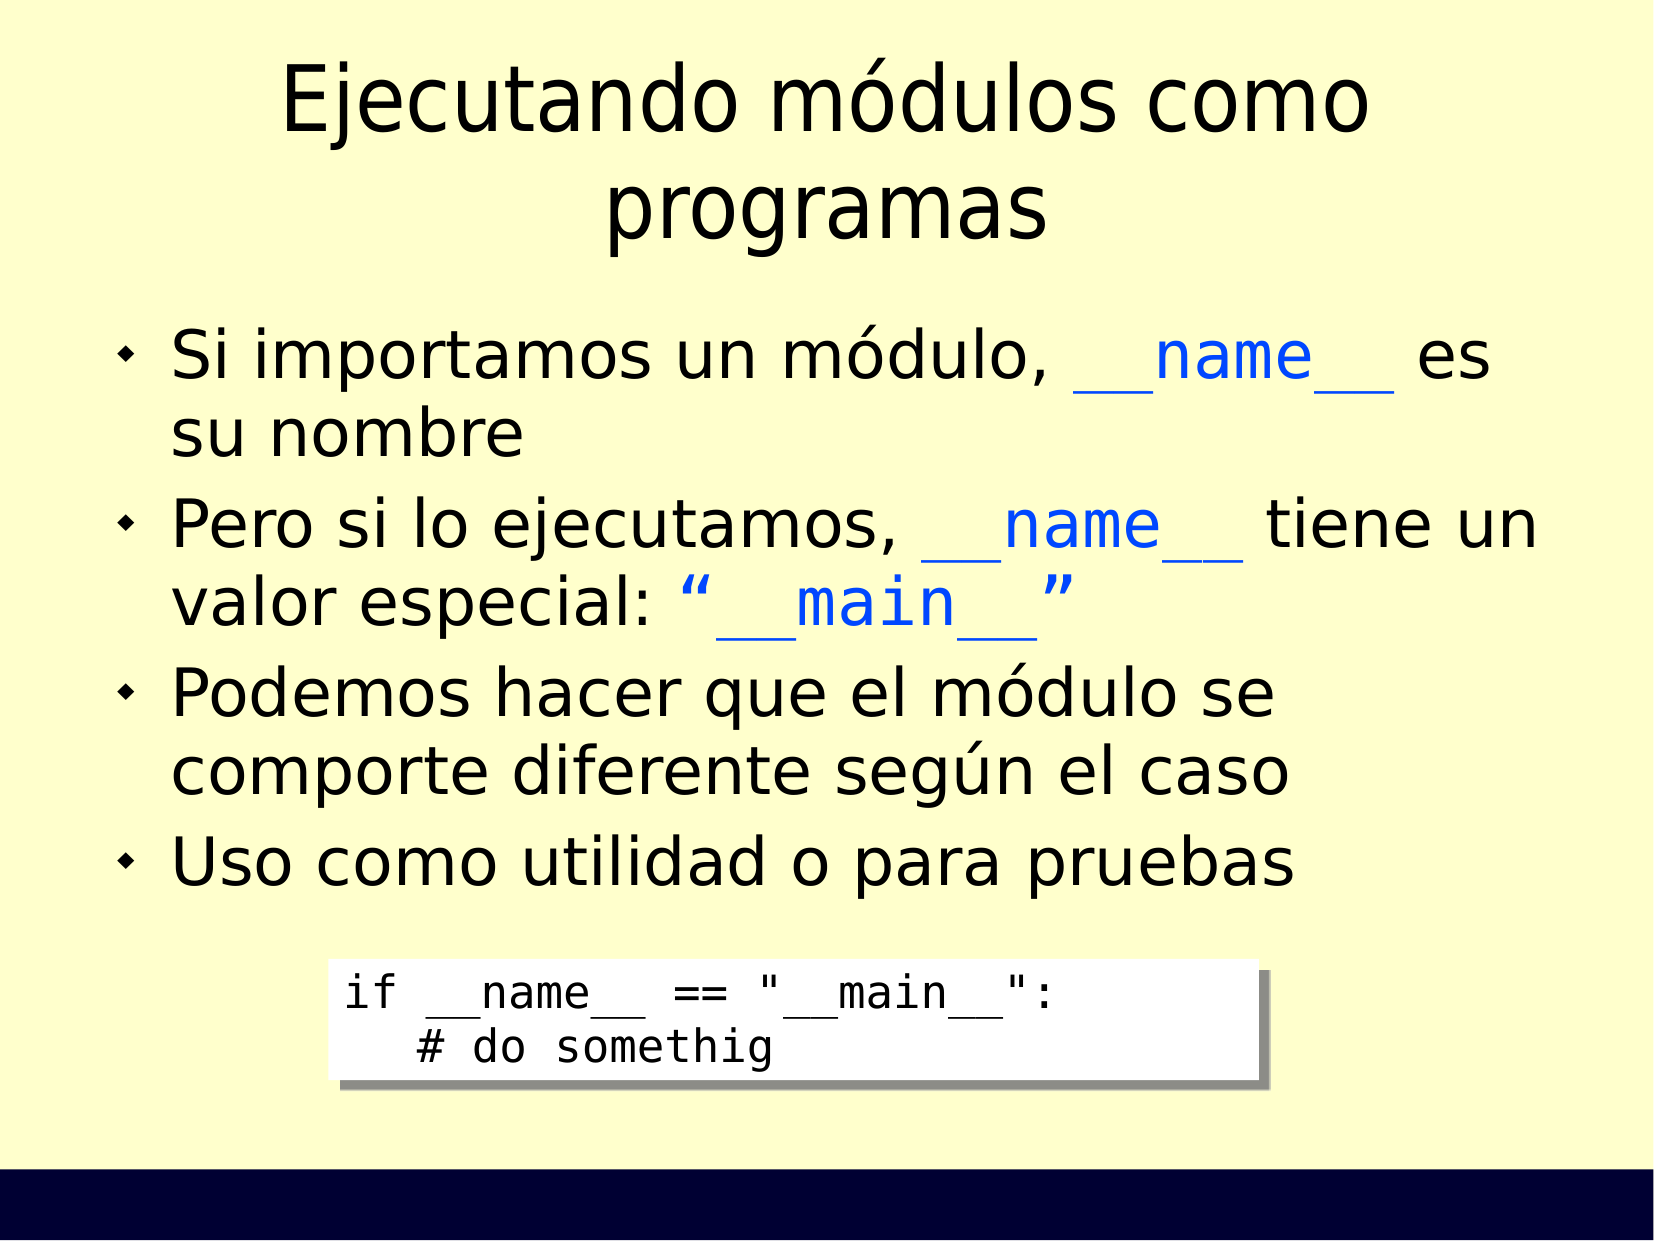

# Ejecutando módulos como programas
Si importamos un módulo, __name__ es su nombre
Pero si lo ejecutamos, __name__ tiene un valor especial: “__main__”
Podemos hacer que el módulo se comporte diferente según el caso
Uso como utilidad o para pruebas
if __name__ == "__main__":
	# do somethig